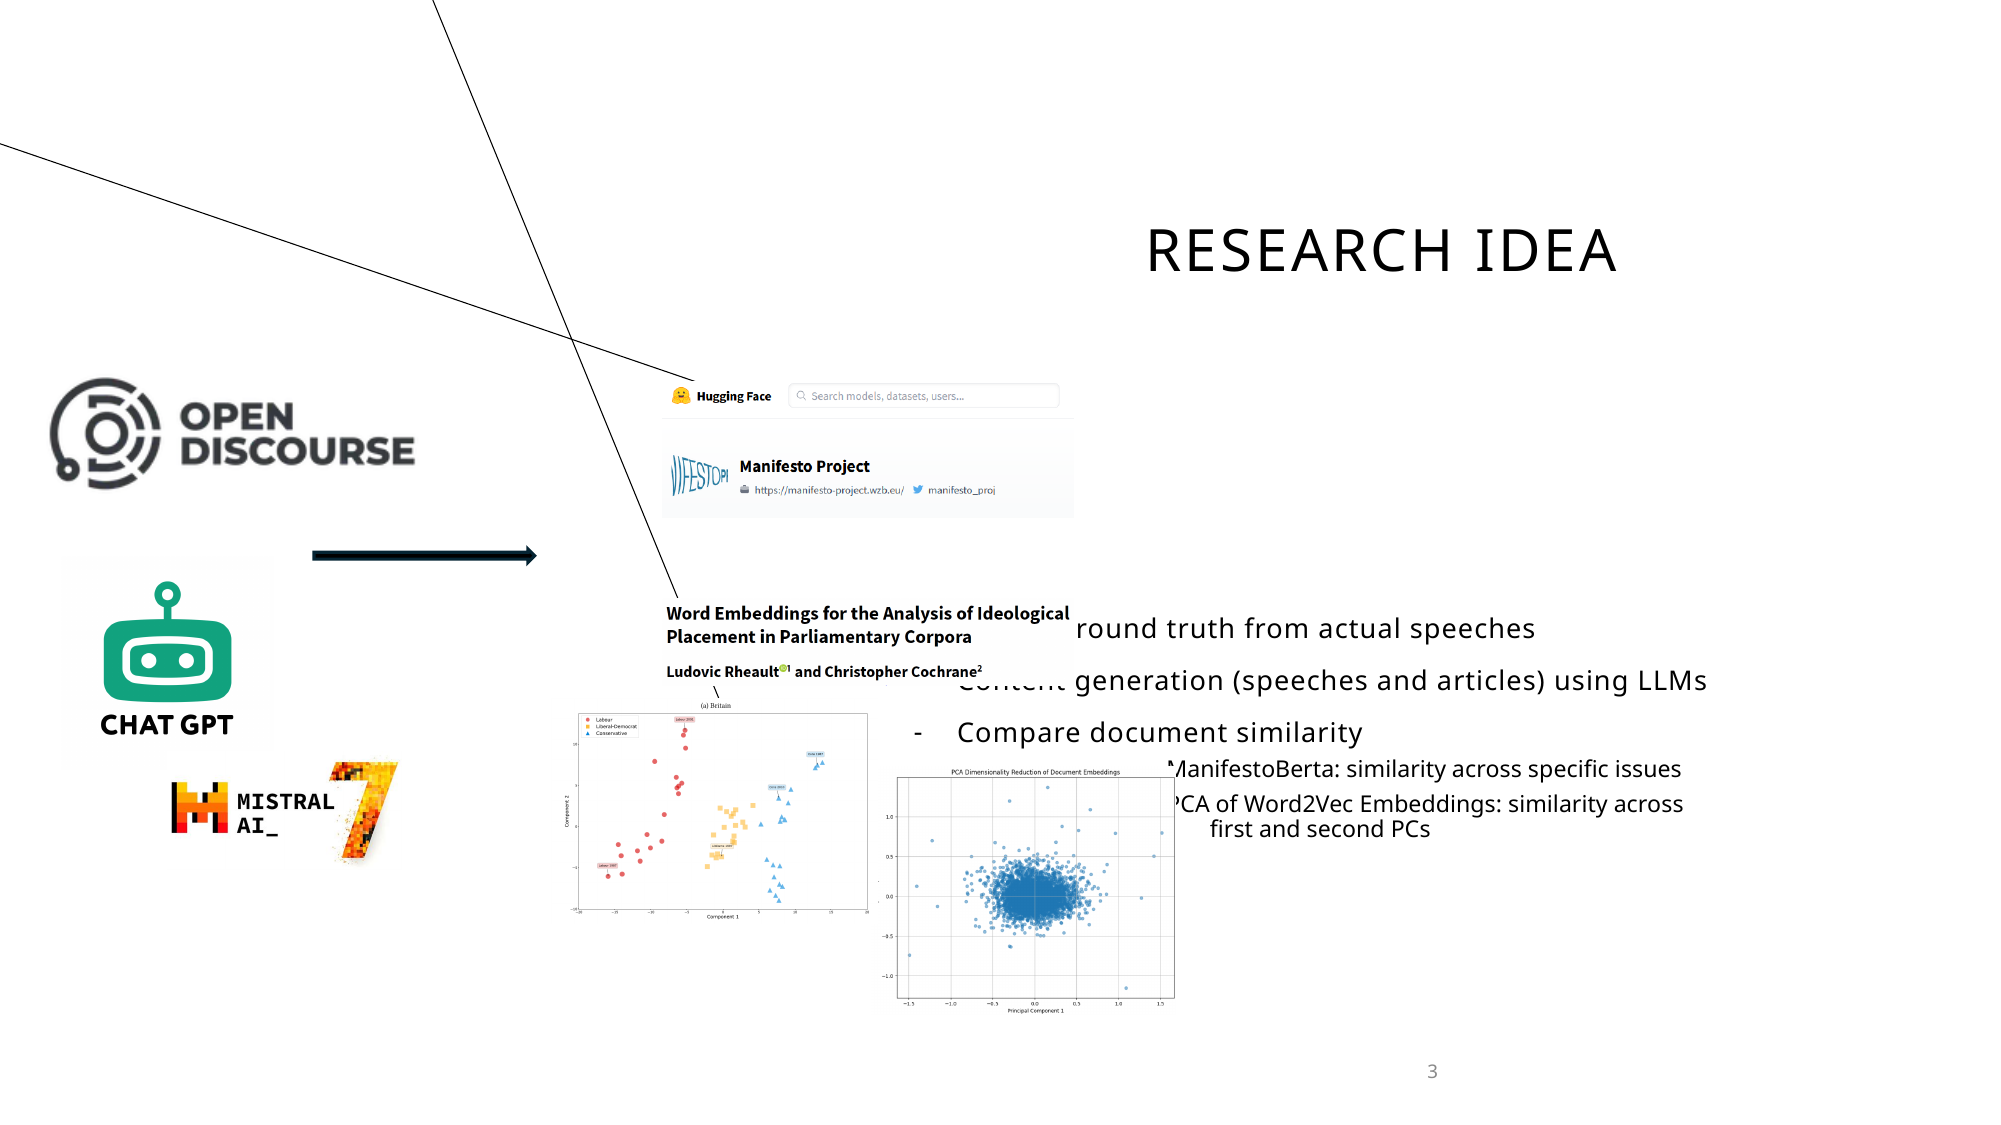

Research IDEA
# Obtain ground truth from actual speeches
Content generation (speeches and articles) using LLMs
Compare document similarity
ManifestoBerta: similarity across specific issues
PCA of Word2Vec Embeddings: similarity across first and second PCs